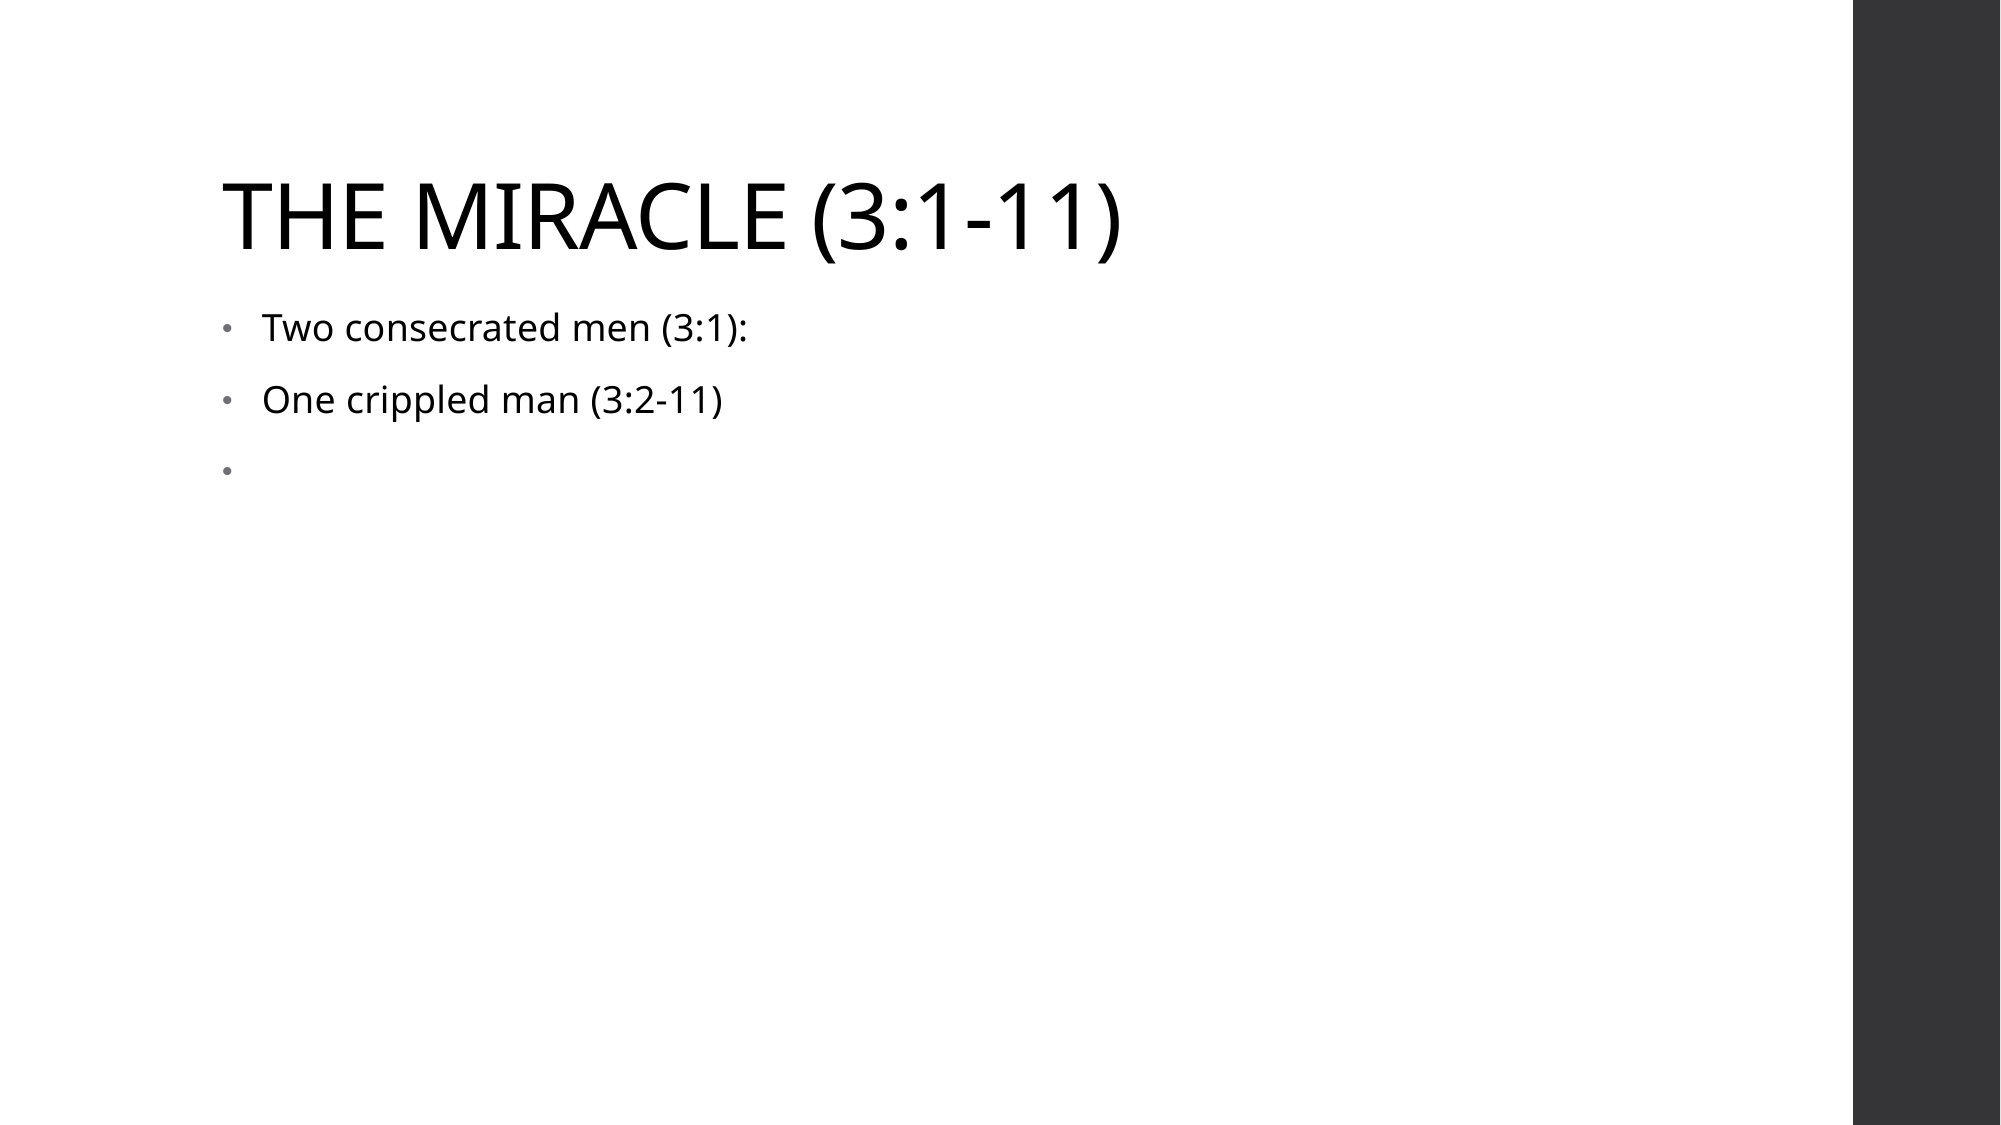

# THE MIRACLE (3:1-11)
 Two consecrated men (3:1):
 One crippled man (3:2-11)